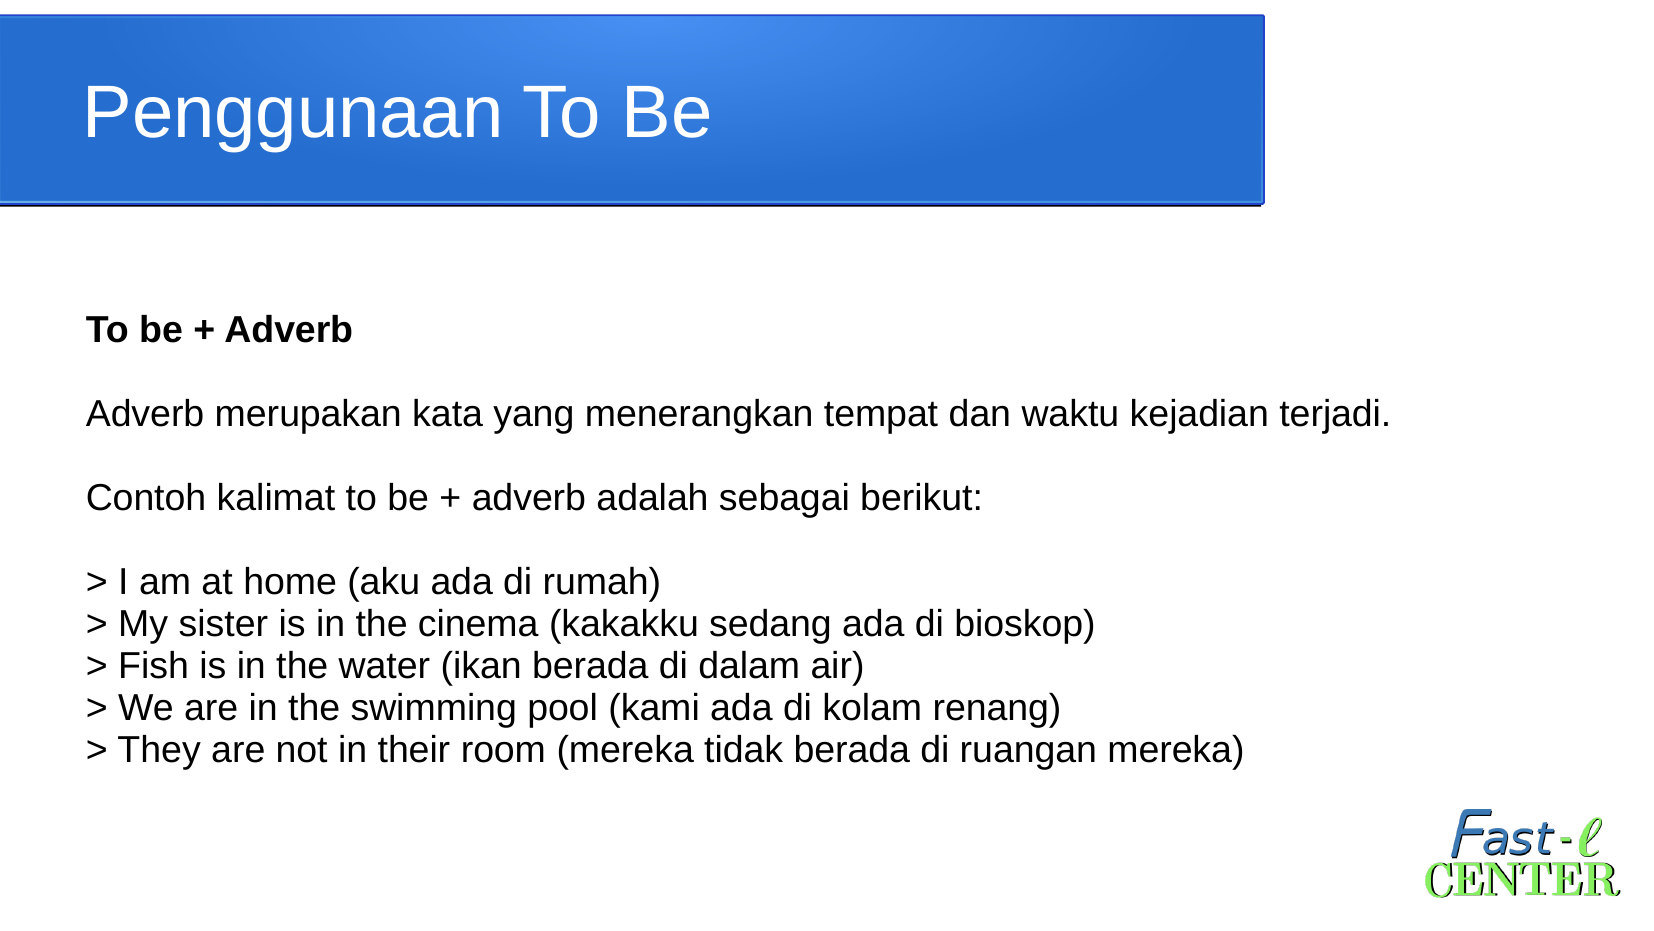

# Penggunaan To Be
To be + Adverb
Adverb merupakan kata yang menerangkan tempat dan waktu kejadian terjadi.
Contoh kalimat to be + adverb adalah sebagai berikut:
> I am at home (aku ada di rumah)
> My sister is in the cinema (kakakku sedang ada di bioskop)
> Fish is in the water (ikan berada di dalam air)
> We are in the swimming pool (kami ada di kolam renang)
> They are not in their room (mereka tidak berada di ruangan mereka)